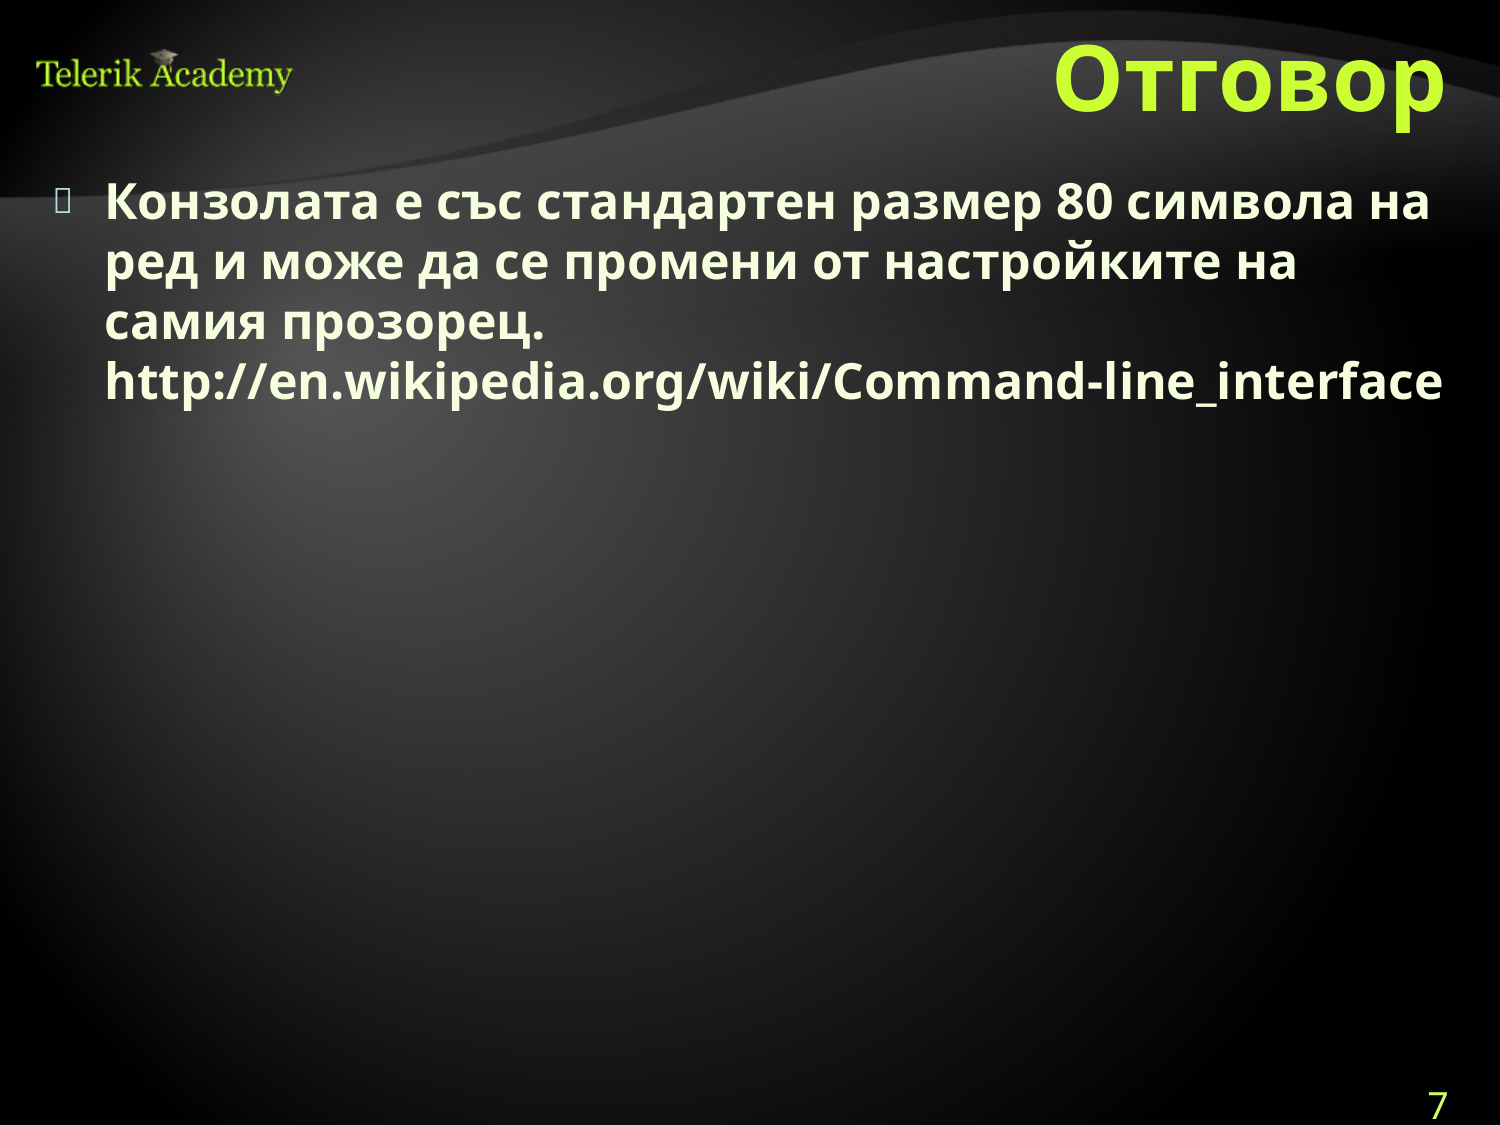

# Отговор
Конзолата е със стандартен размер 80 символа на ред и може да се промени от настройките на самия прозорец.
http://en.wikipedia.org/wiki/Command-line_interface